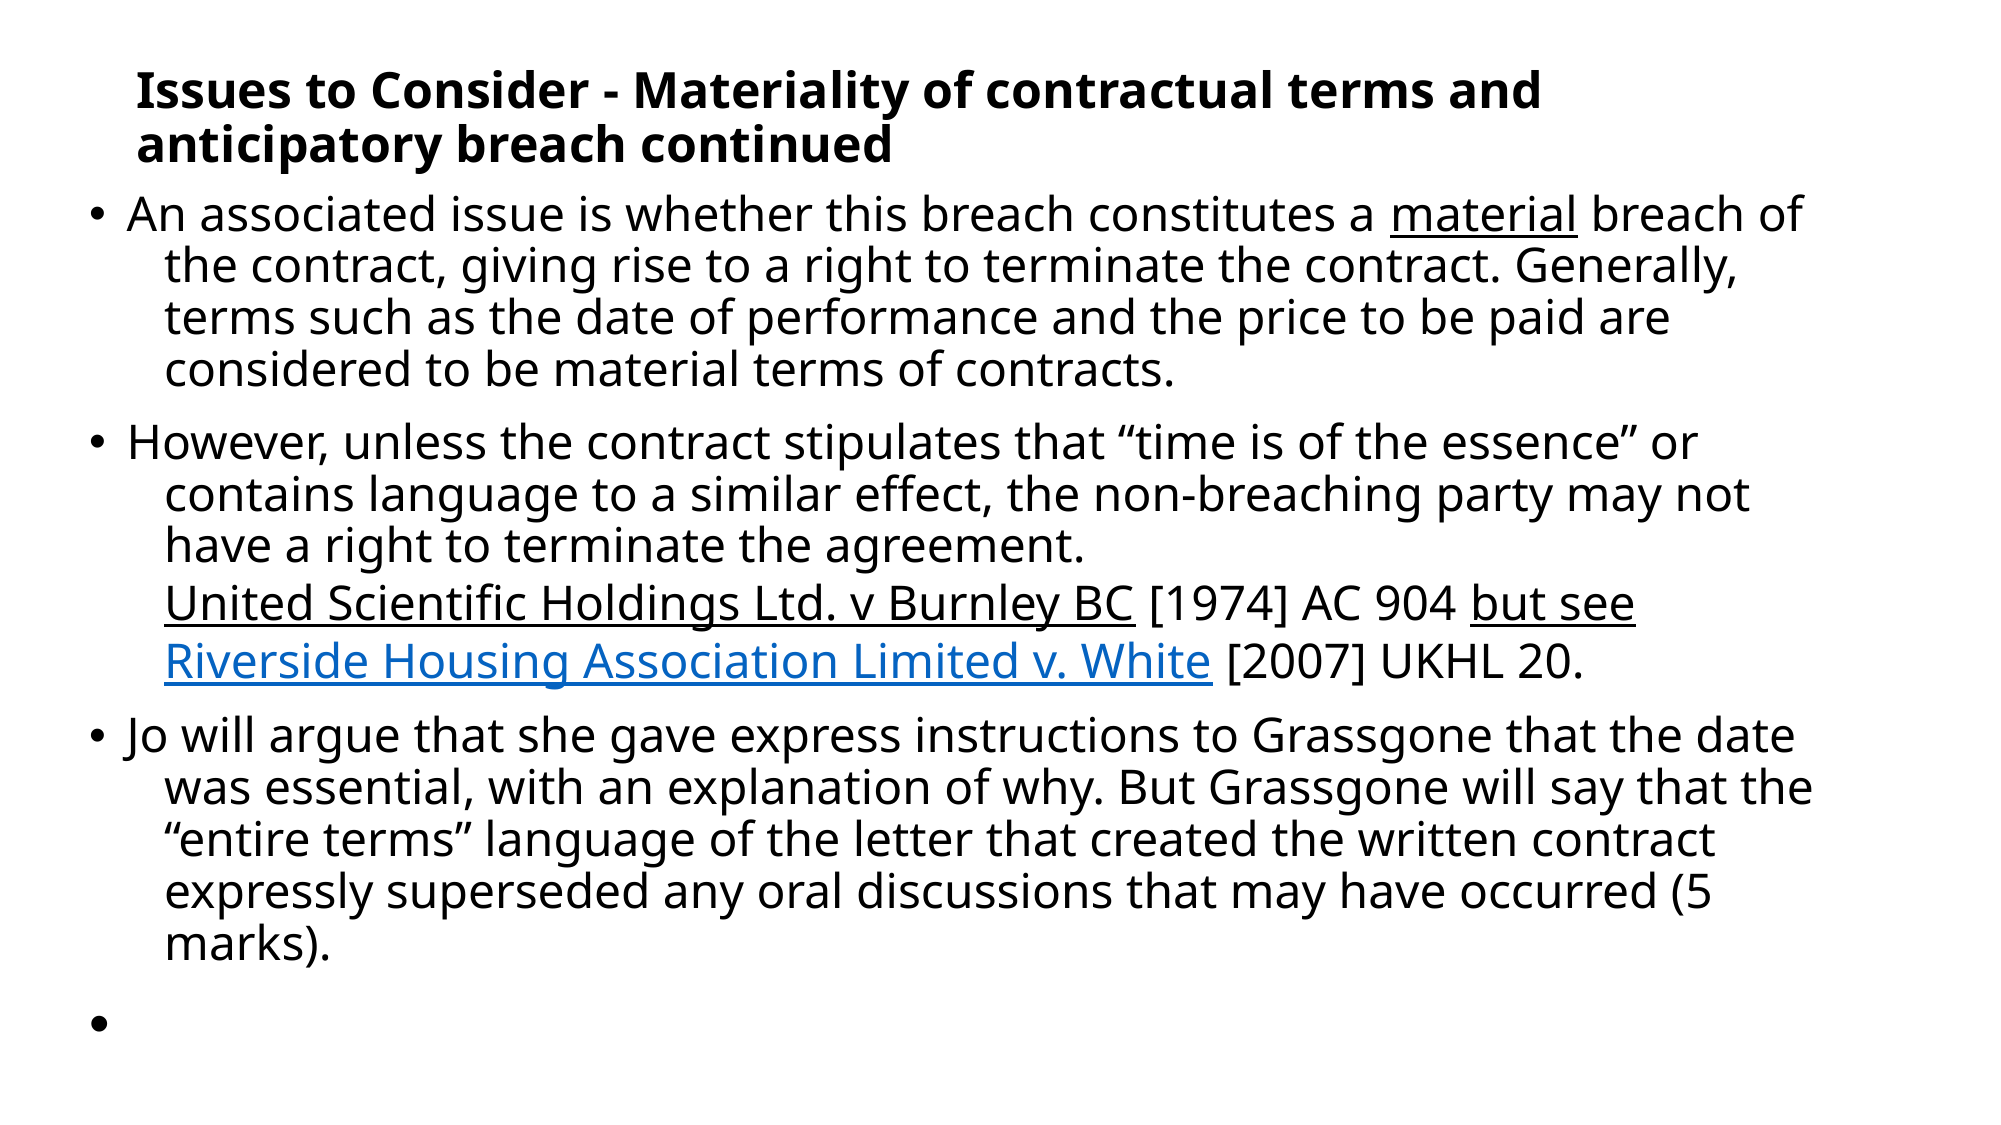

# Issues to Consider - Materiality of contractual terms and anticipatory breach continued
An associated issue is whether this breach constitutes a material breach of the contract, giving rise to a right to terminate the contract. Generally, terms such as the date of performance and the price to be paid are considered to be material terms of contracts.
However, unless the contract stipulates that “time is of the essence” or contains language to a similar effect, the non-breaching party may not have a right to terminate the agreement. United Scientific Holdings Ltd. v Burnley BC [1974] AC 904 but see Riverside Housing Association Limited v. White [2007] UKHL 20.
Jo will argue that she gave express instructions to Grassgone that the date was essential, with an explanation of why. But Grassgone will say that the “entire terms” language of the letter that created the written contract expressly superseded any oral discussions that may have occurred (5 marks).